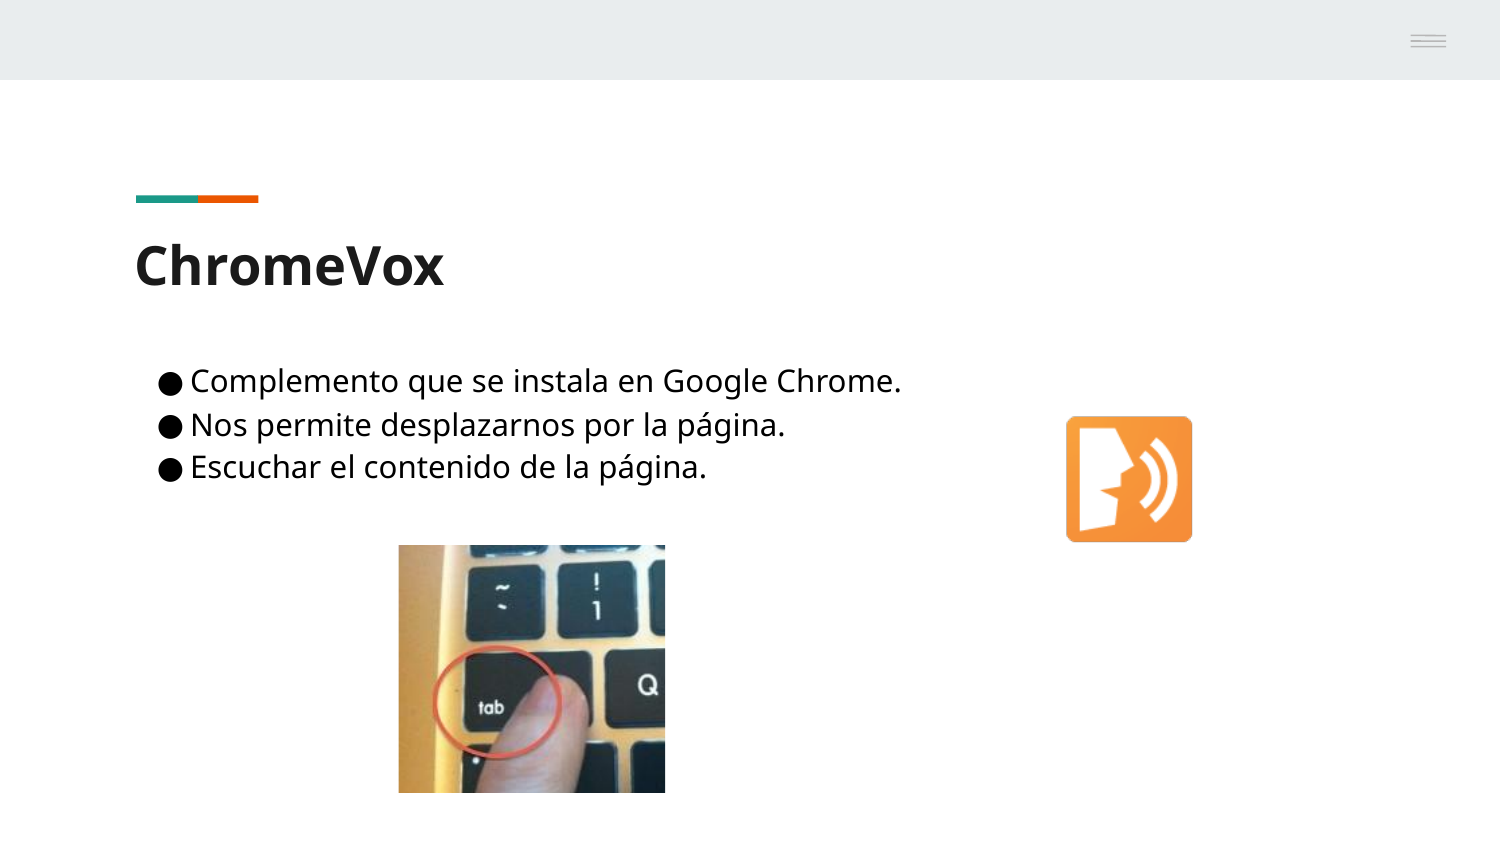

# ChromeVox
Complemento que se instala en Google Chrome.
Nos permite desplazarnos por la página.
Escuchar el contenido de la página.